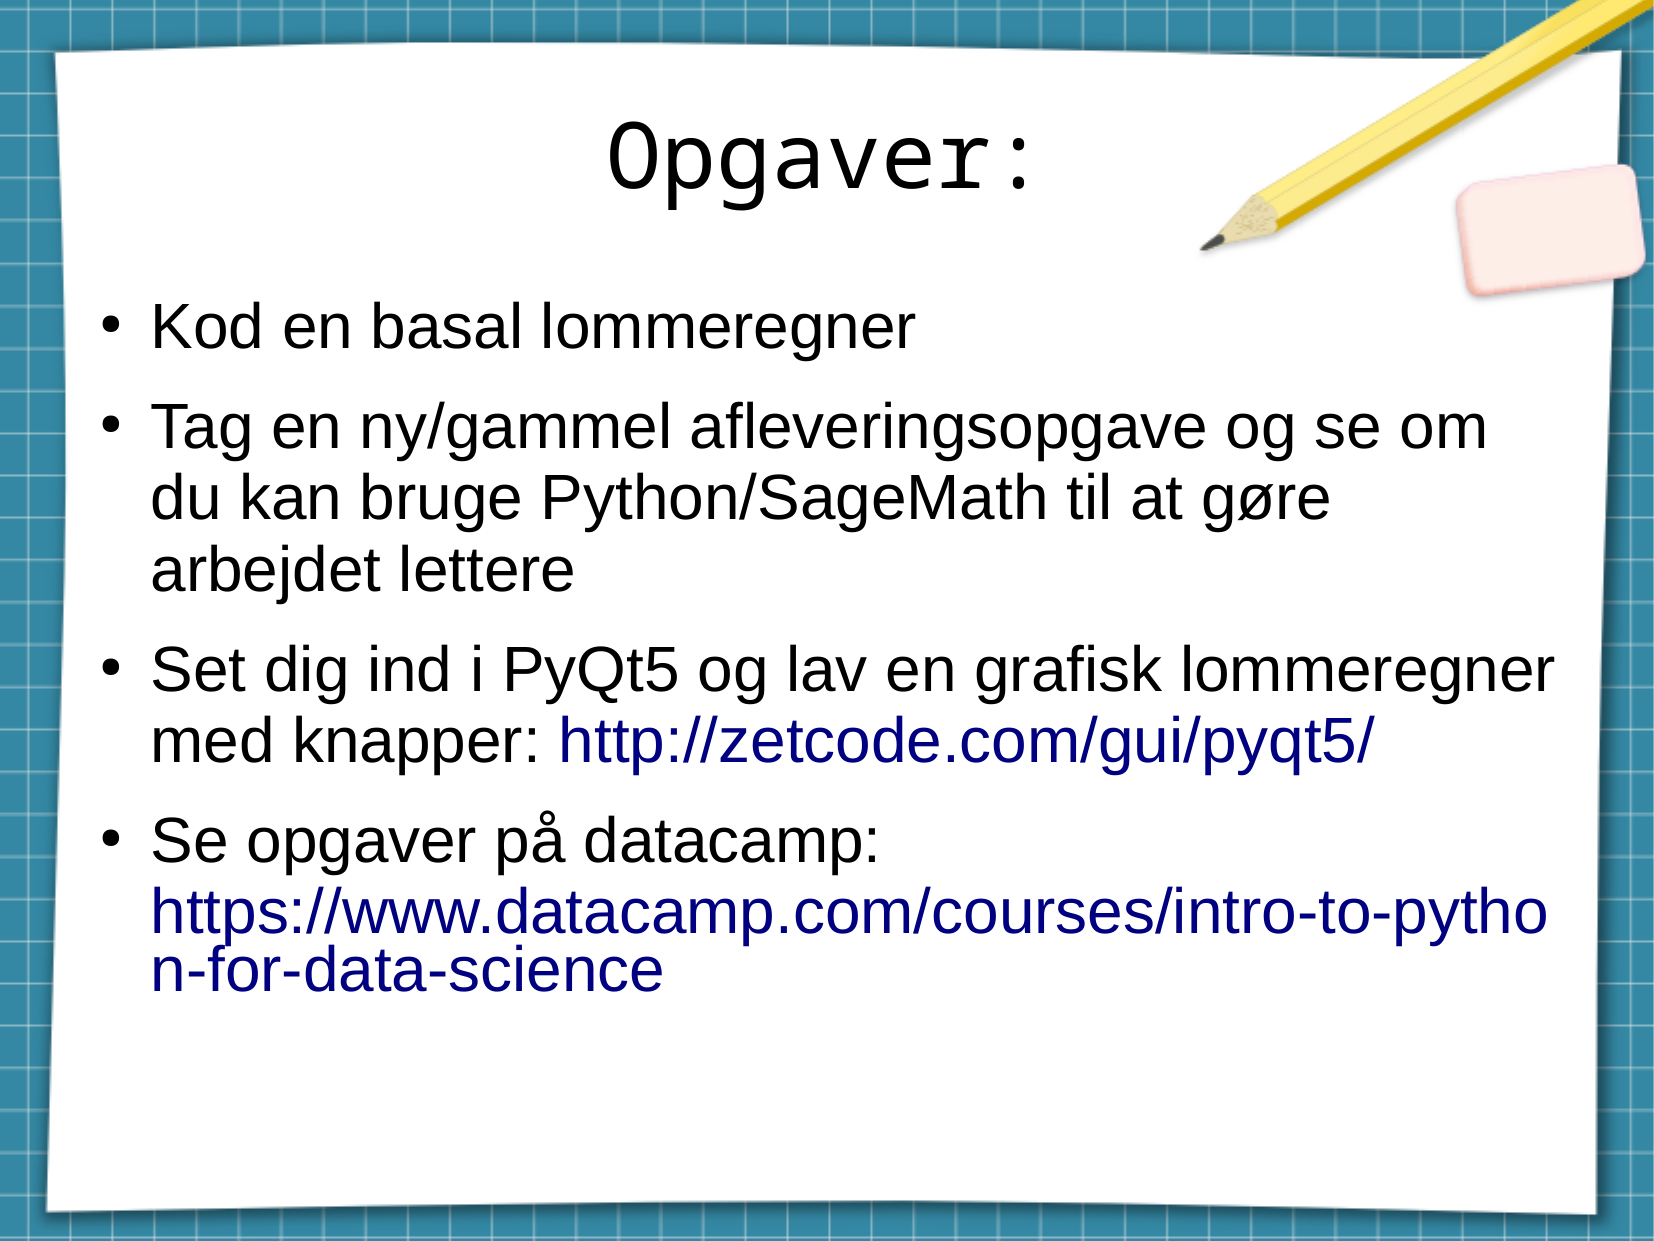

# Opgaver:
Kod en basal lommeregner
Tag en ny/gammel afleveringsopgave og se om du kan bruge Python/SageMath til at gøre arbejdet lettere
Set dig ind i PyQt5 og lav en grafisk lommeregner med knapper: http://zetcode.com/gui/pyqt5/
Se opgaver på datacamp: https://www.datacamp.com/courses/intro-to-python-for-data-science